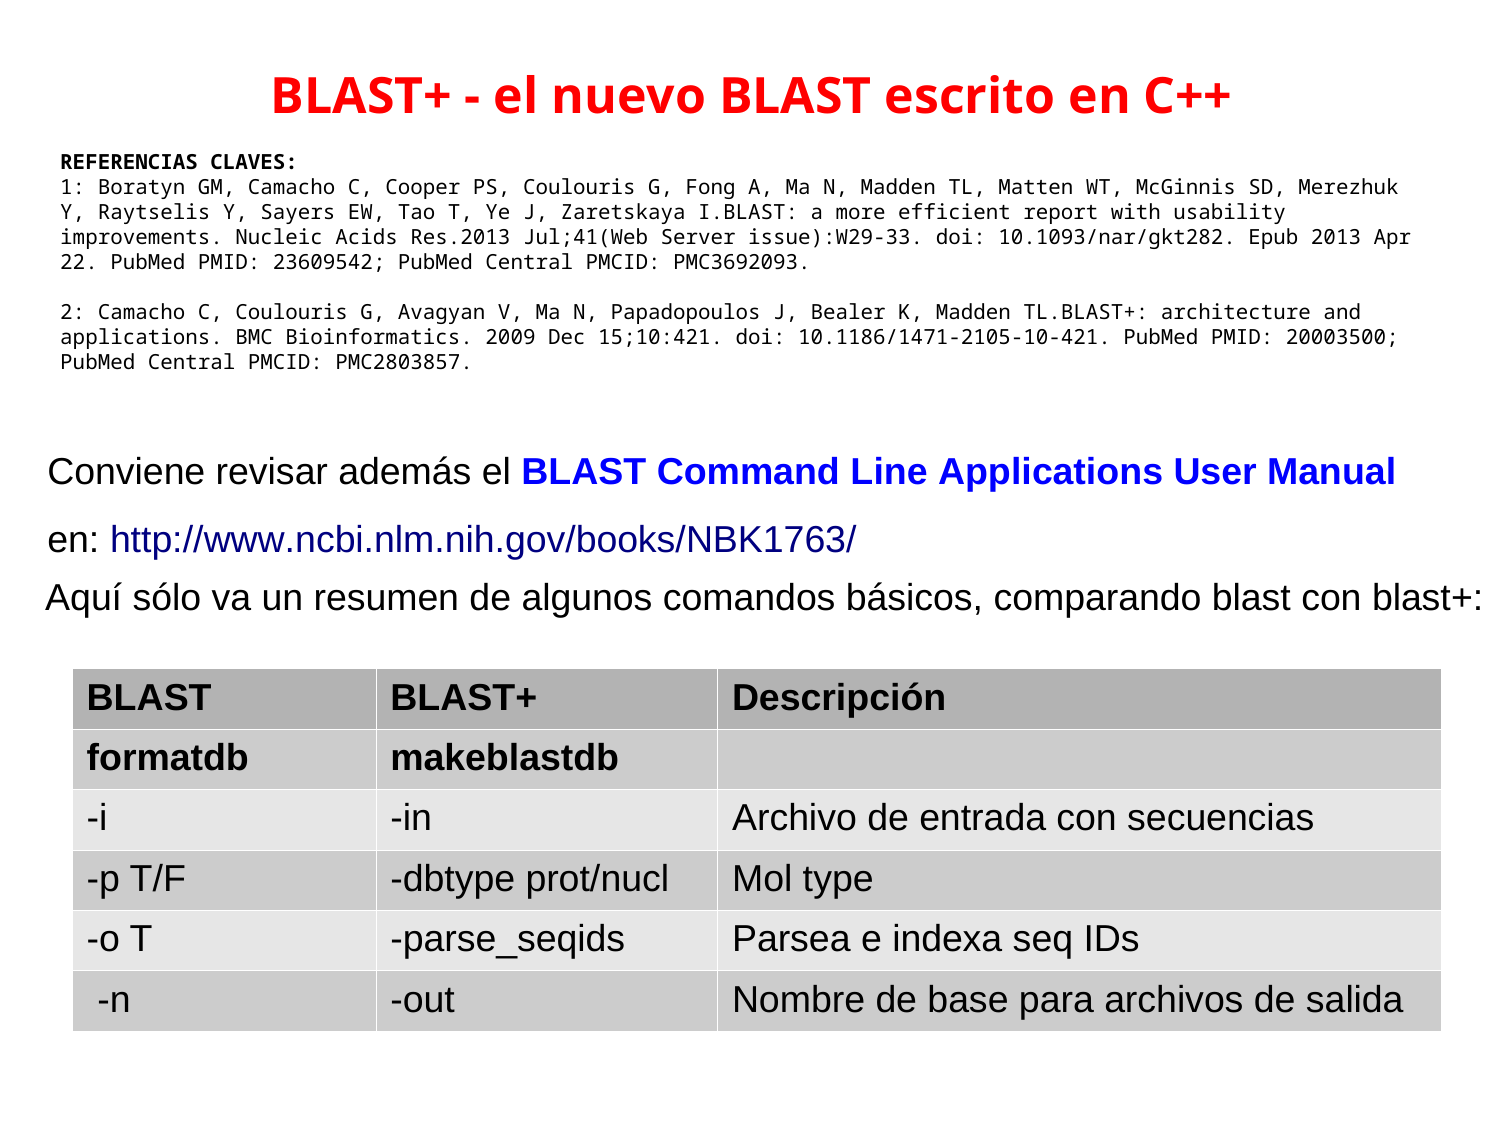

# BLAST+ - el nuevo BLAST escrito en C++
REFERENCIAS CLAVES:
1: Boratyn GM, Camacho C, Cooper PS, Coulouris G, Fong A, Ma N, Madden TL, Matten WT, McGinnis SD, Merezhuk Y, Raytselis Y, Sayers EW, Tao T, Ye J, Zaretskaya I.BLAST: a more efficient report with usability improvements. Nucleic Acids Res.2013 Jul;41(Web Server issue):W29-33. doi: 10.1093/nar/gkt282. Epub 2013 Apr 22. PubMed PMID: 23609542; PubMed Central PMCID: PMC3692093.
2: Camacho C, Coulouris G, Avagyan V, Ma N, Papadopoulos J, Bealer K, Madden TL.BLAST+: architecture and applications. BMC Bioinformatics. 2009 Dec 15;10:421. doi: 10.1186/1471-2105-10-421. PubMed PMID: 20003500; PubMed Central PMCID: PMC2803857.
Conviene revisar además el BLAST Command Line Applications User Manual en: http://www.ncbi.nlm.nih.gov/books/NBK1763/
Aquí sólo va un resumen de algunos comandos básicos, comparando blast con blast+:
| BLAST | BLAST+ | Descripción |
| --- | --- | --- |
| formatdb | makeblastdb | |
| -i | -in | Archivo de entrada con secuencias |
| -p T/F | -dbtype prot/nucl | Mol type |
| -o T | -parse\_seqids | Parsea e indexa seq IDs |
| -n | -out | Nombre de base para archivos de salida |